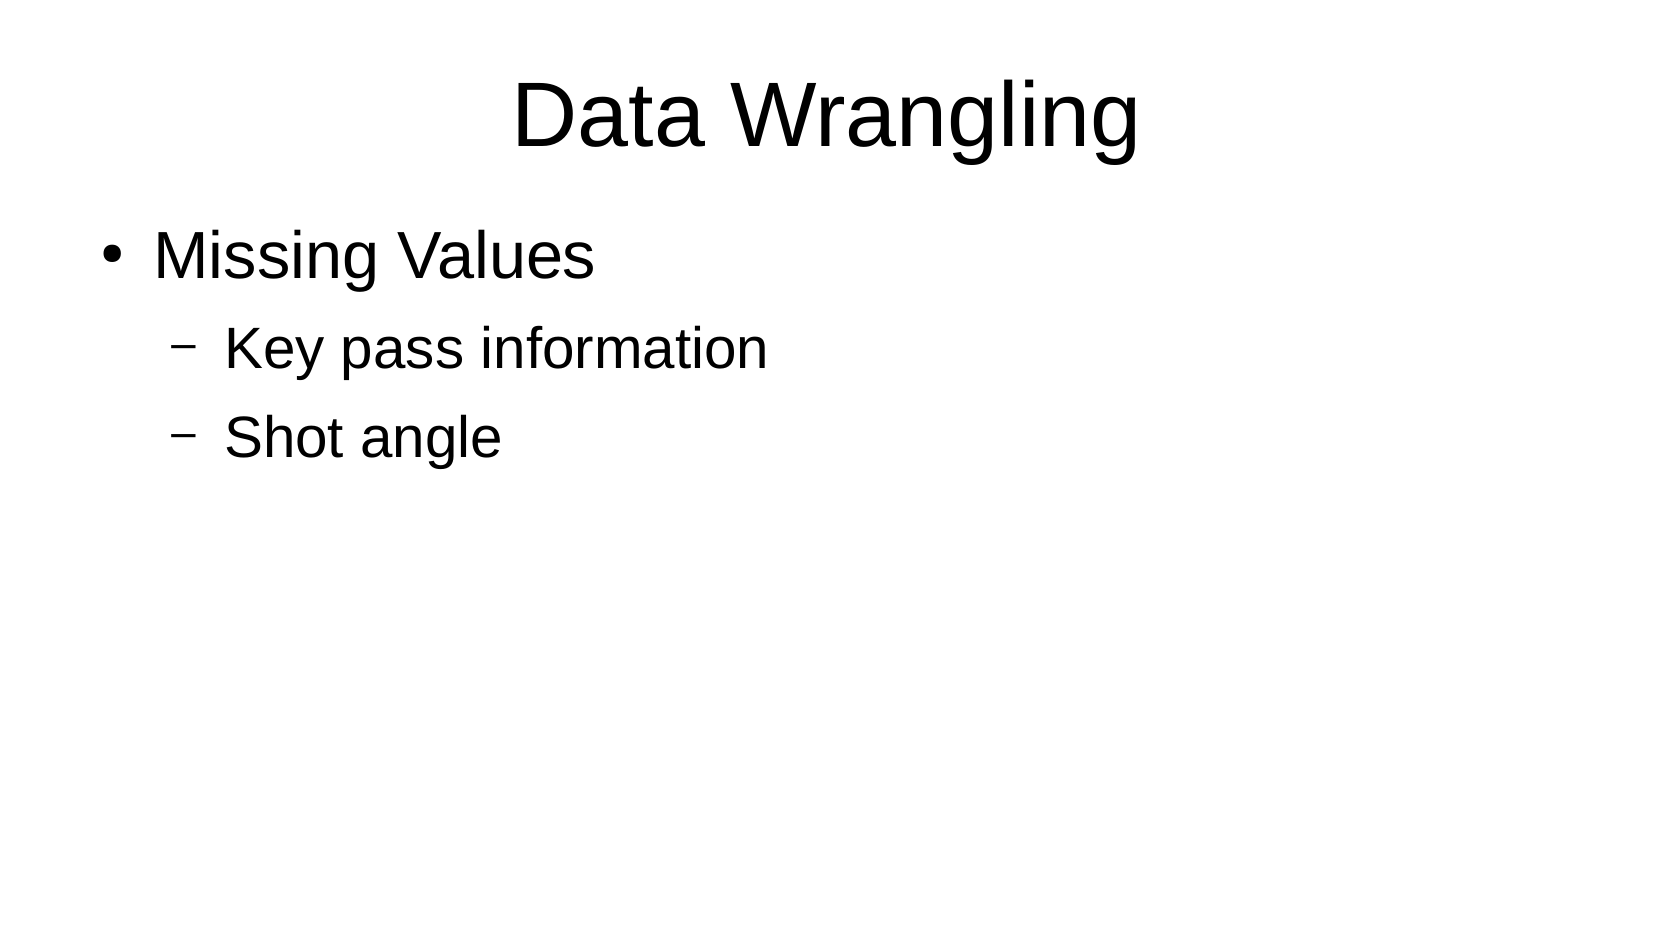

# Data Wrangling
Missing Values
Key pass information
Shot angle